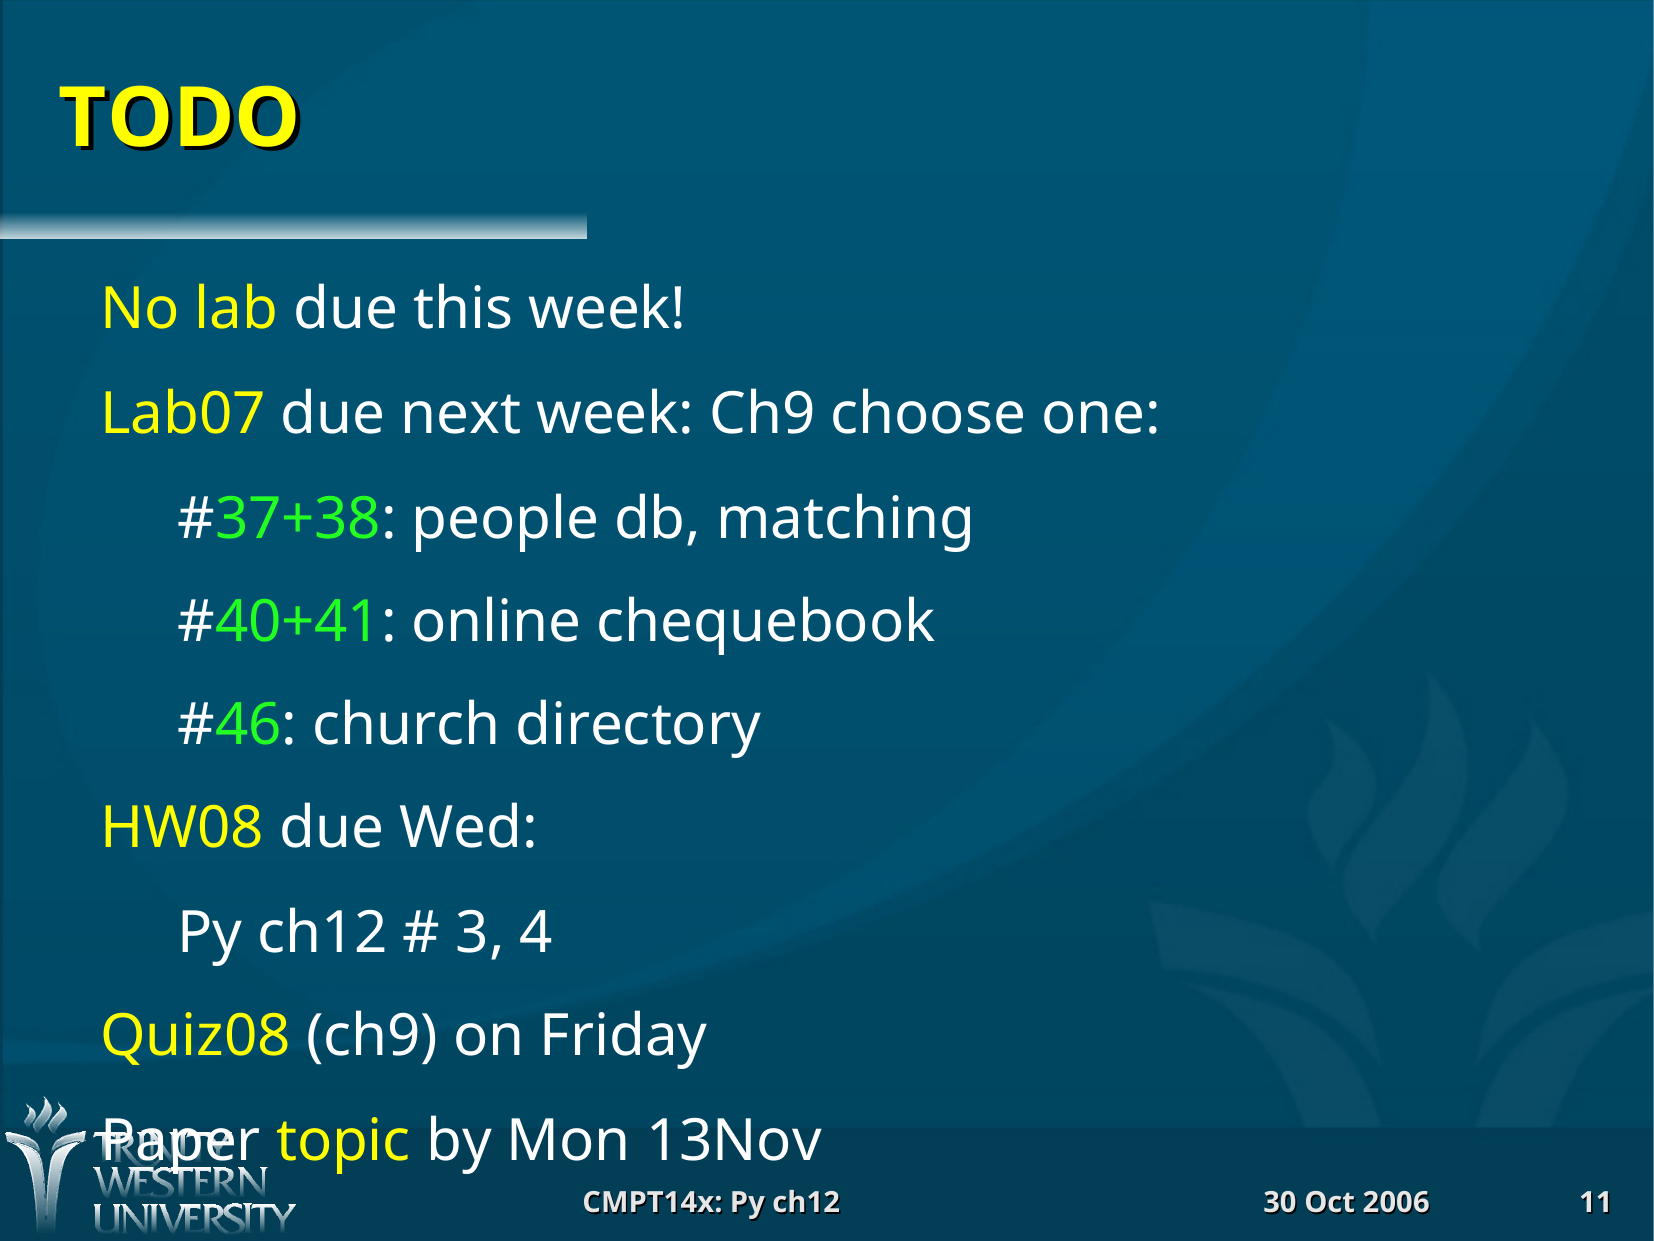

# TODO
No lab due this week!
Lab07 due next week: Ch9 choose one:
#37+38: people db, matching
#40+41: online chequebook
#46: church directory
HW08 due Wed:
Py ch12 # 3, 4
Quiz08 (ch9) on Friday
Paper topic by Mon 13Nov
CMPT14x: Py ch12
30 Oct 2006
11